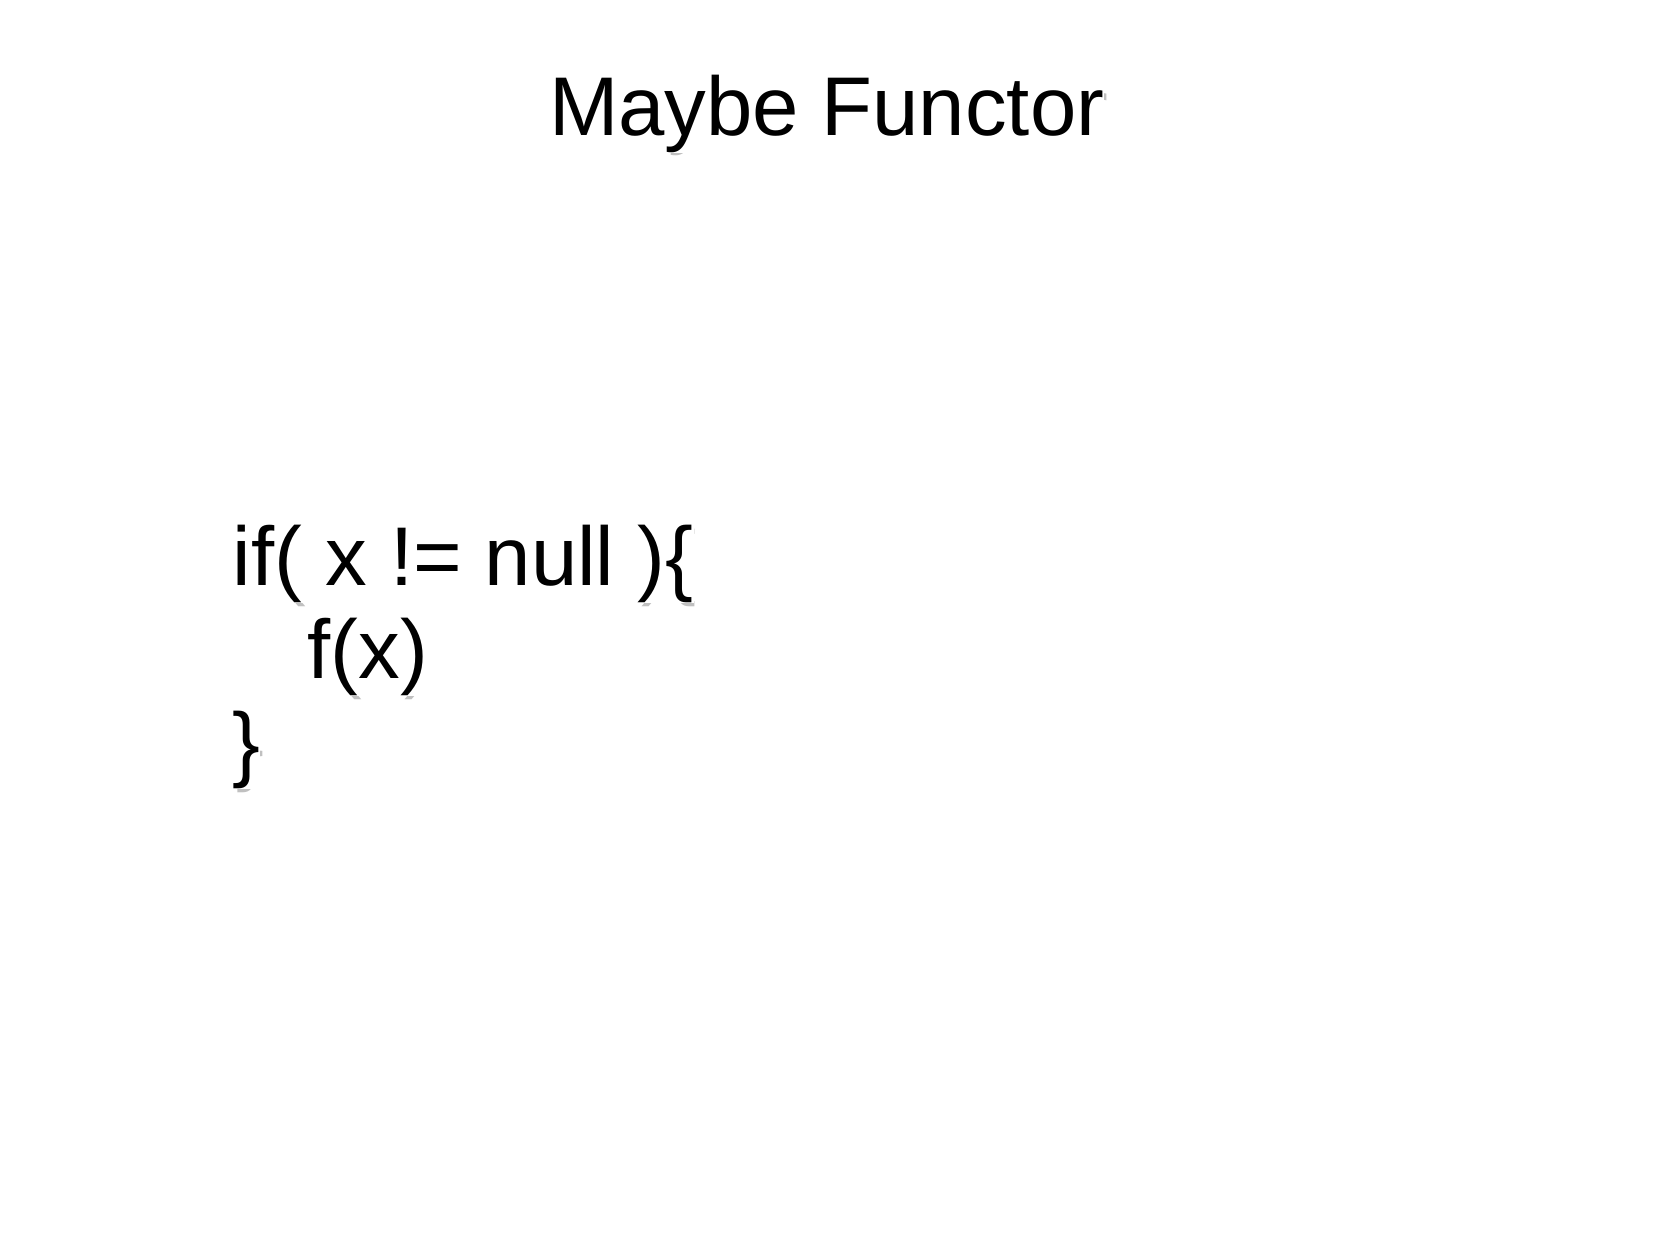

# Maybe Functor
		if( x != null ){
			f(x)
		}